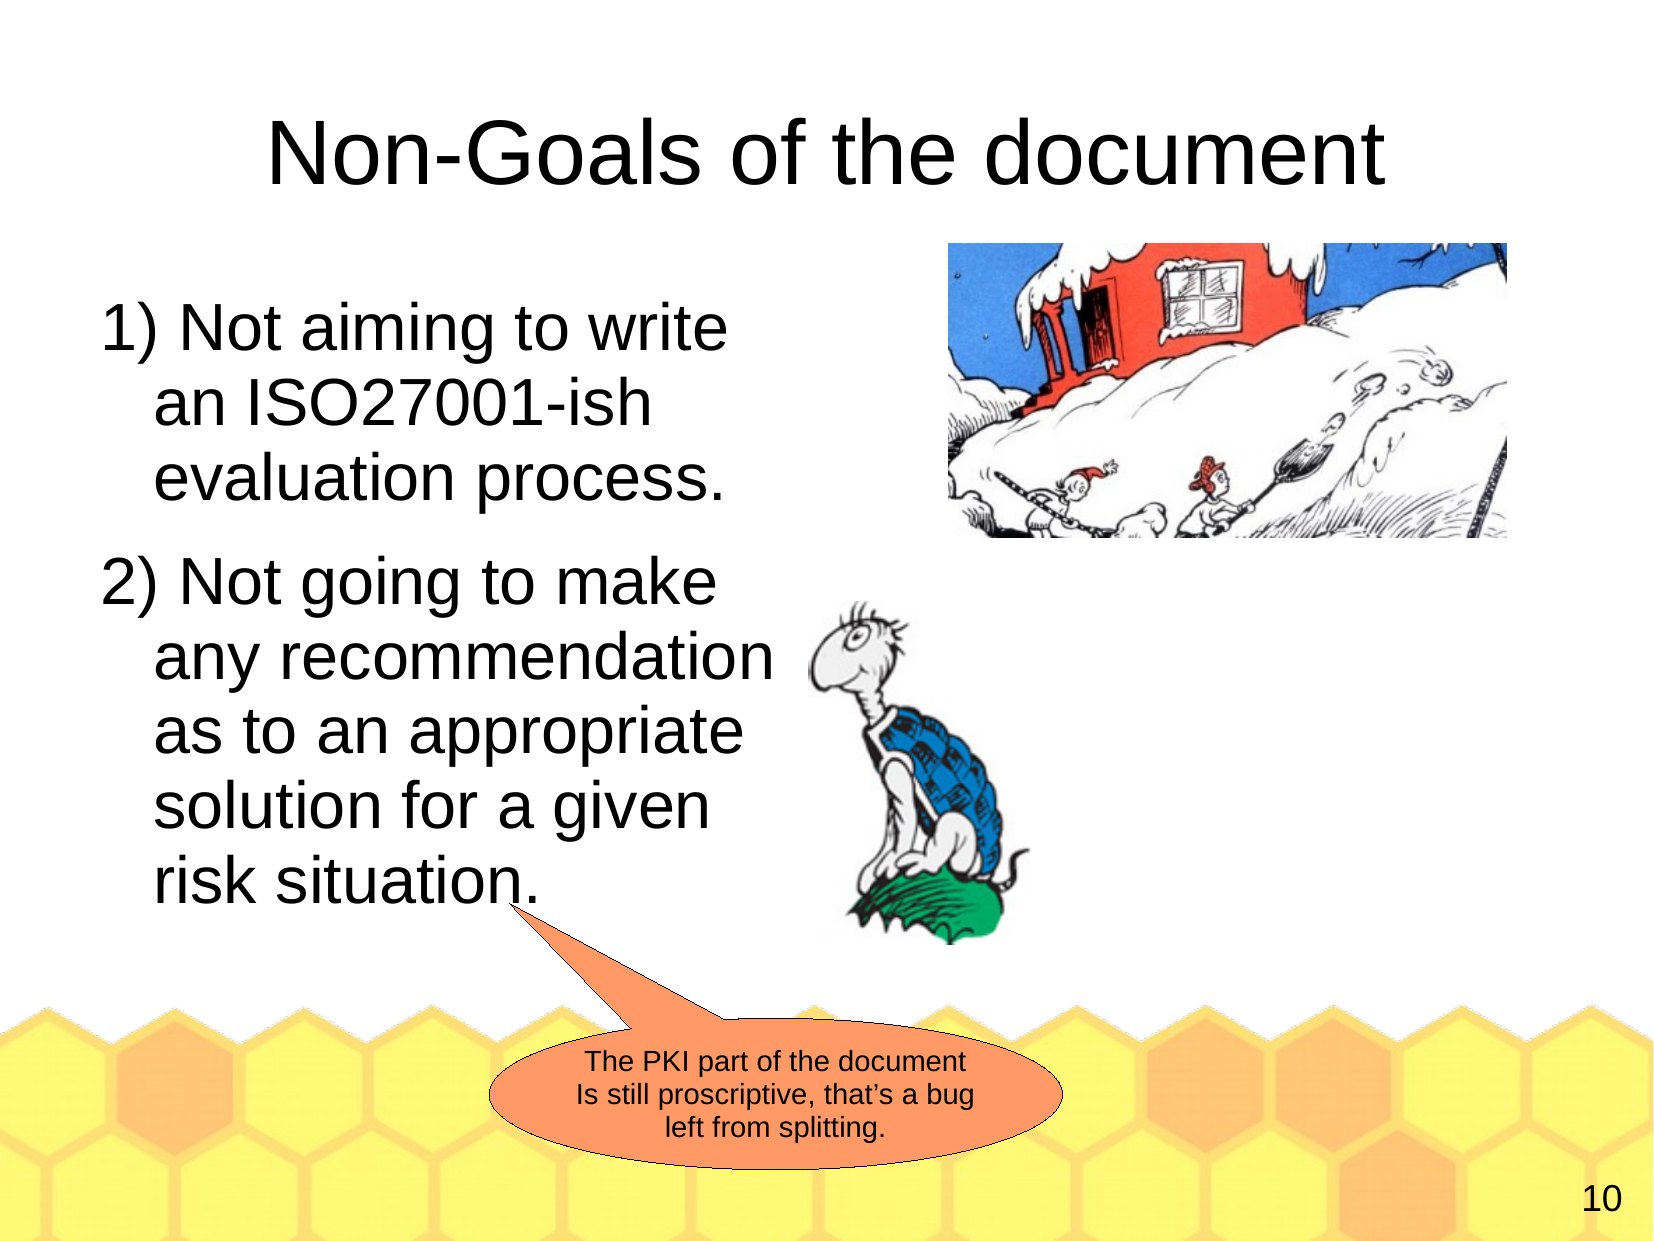

# Non-Goals of the document
 Not aiming to write an ISO27001-ish evaluation process.
 Not going to make any recommendation as to an appropriate solution for a given risk situation.
The PKI part of the document
Is still proscriptive, that’s a bug
left from splitting.